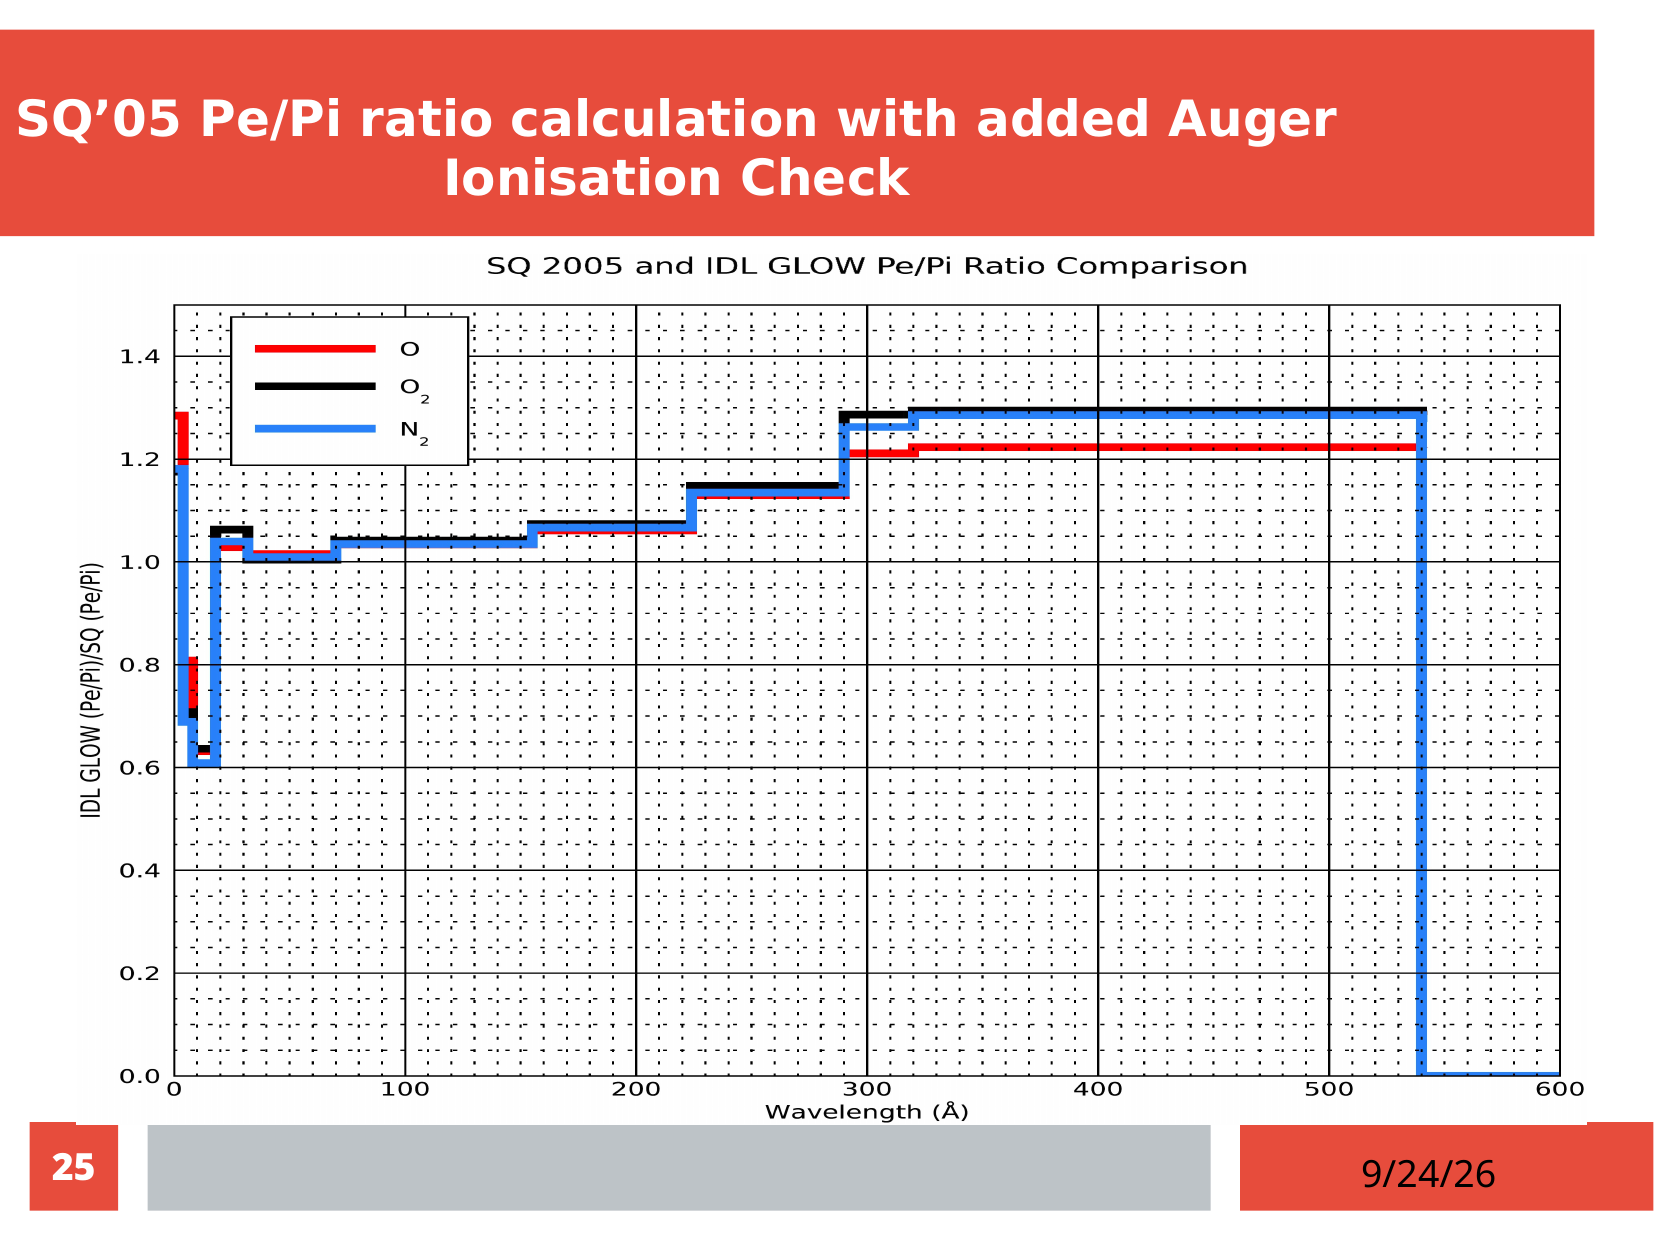

# SQ’05 Pe/Pi ratio calculation with added Auger Ionisation Check
25